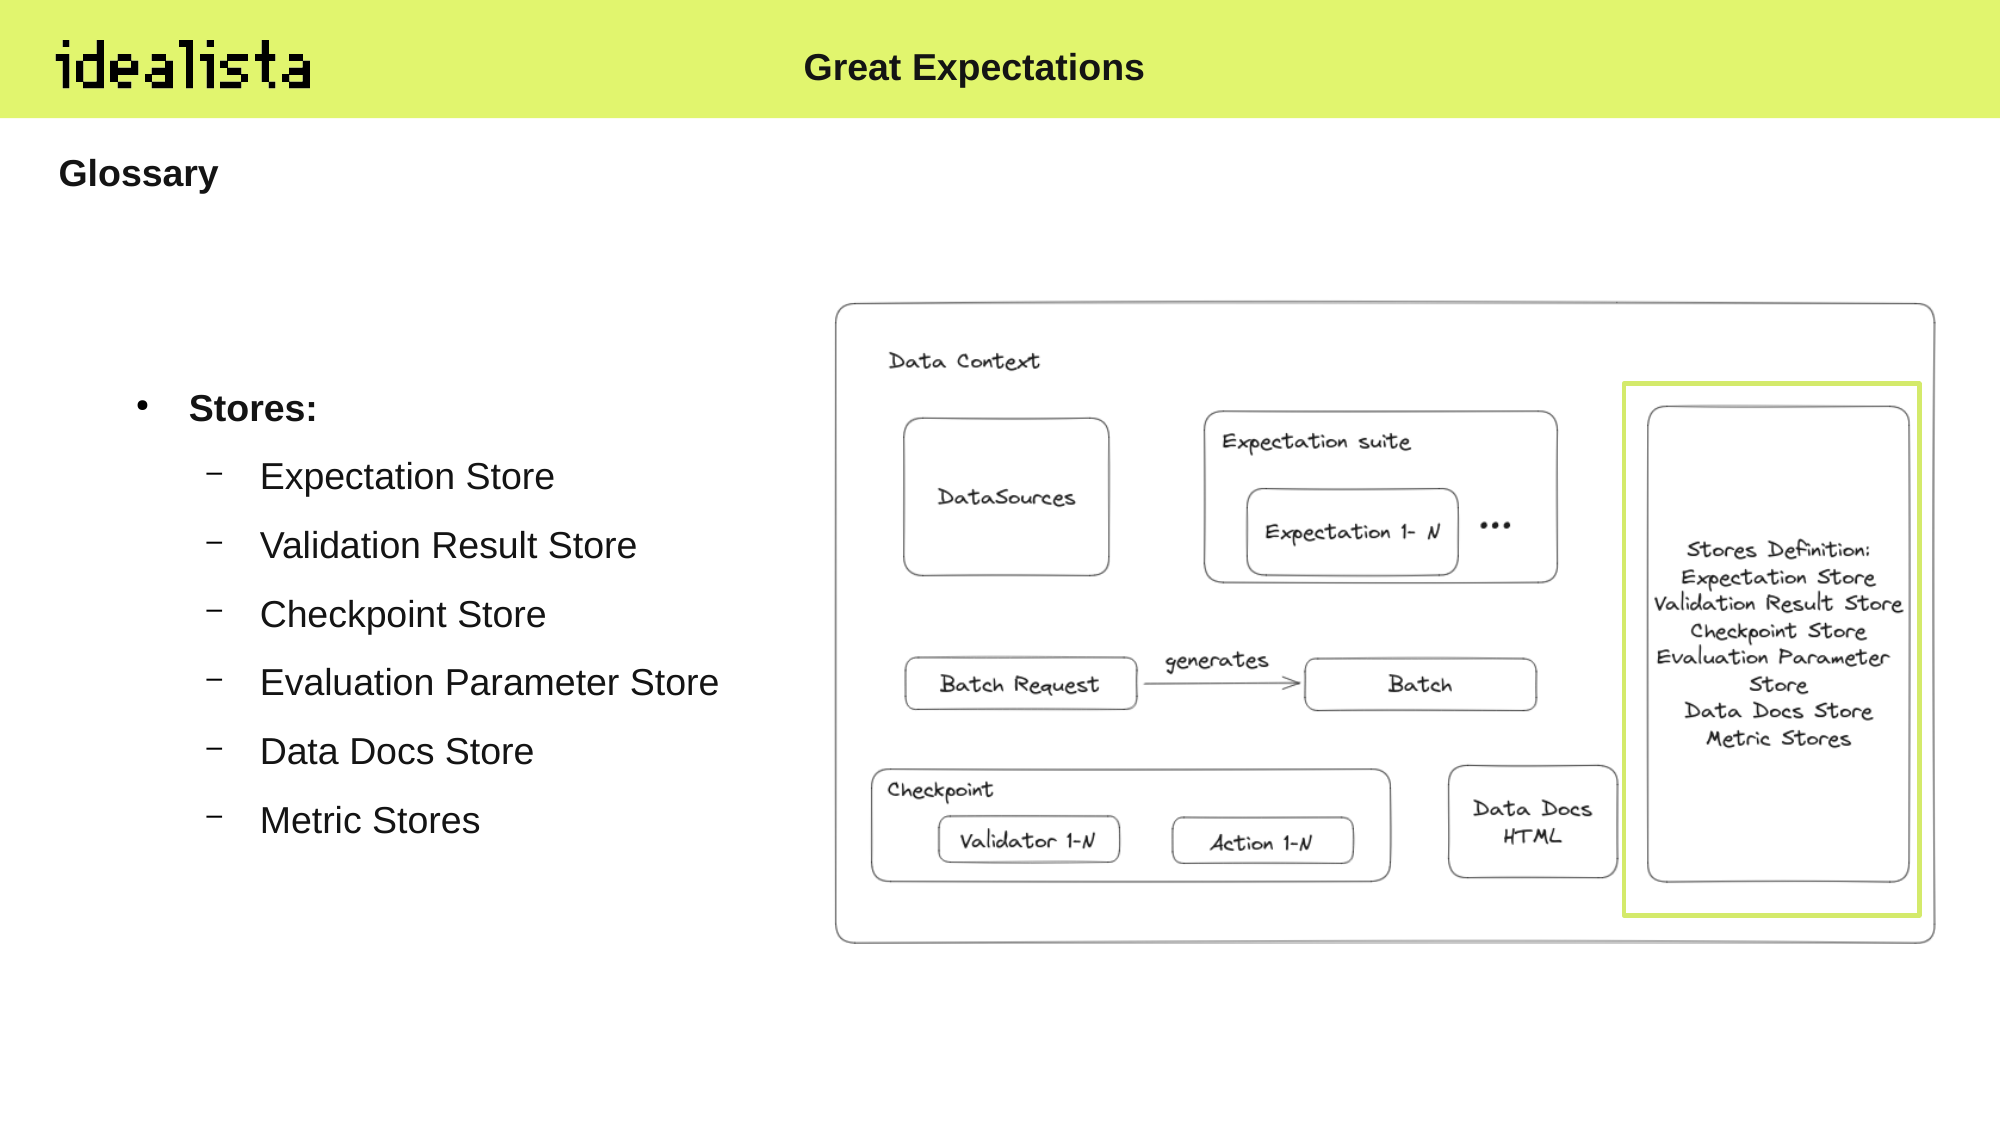

# Great Expectations
Glossary
Stores:
Expectation Store
Validation Result Store
Checkpoint Store
Evaluation Parameter Store
Data Docs Store
Metric Stores